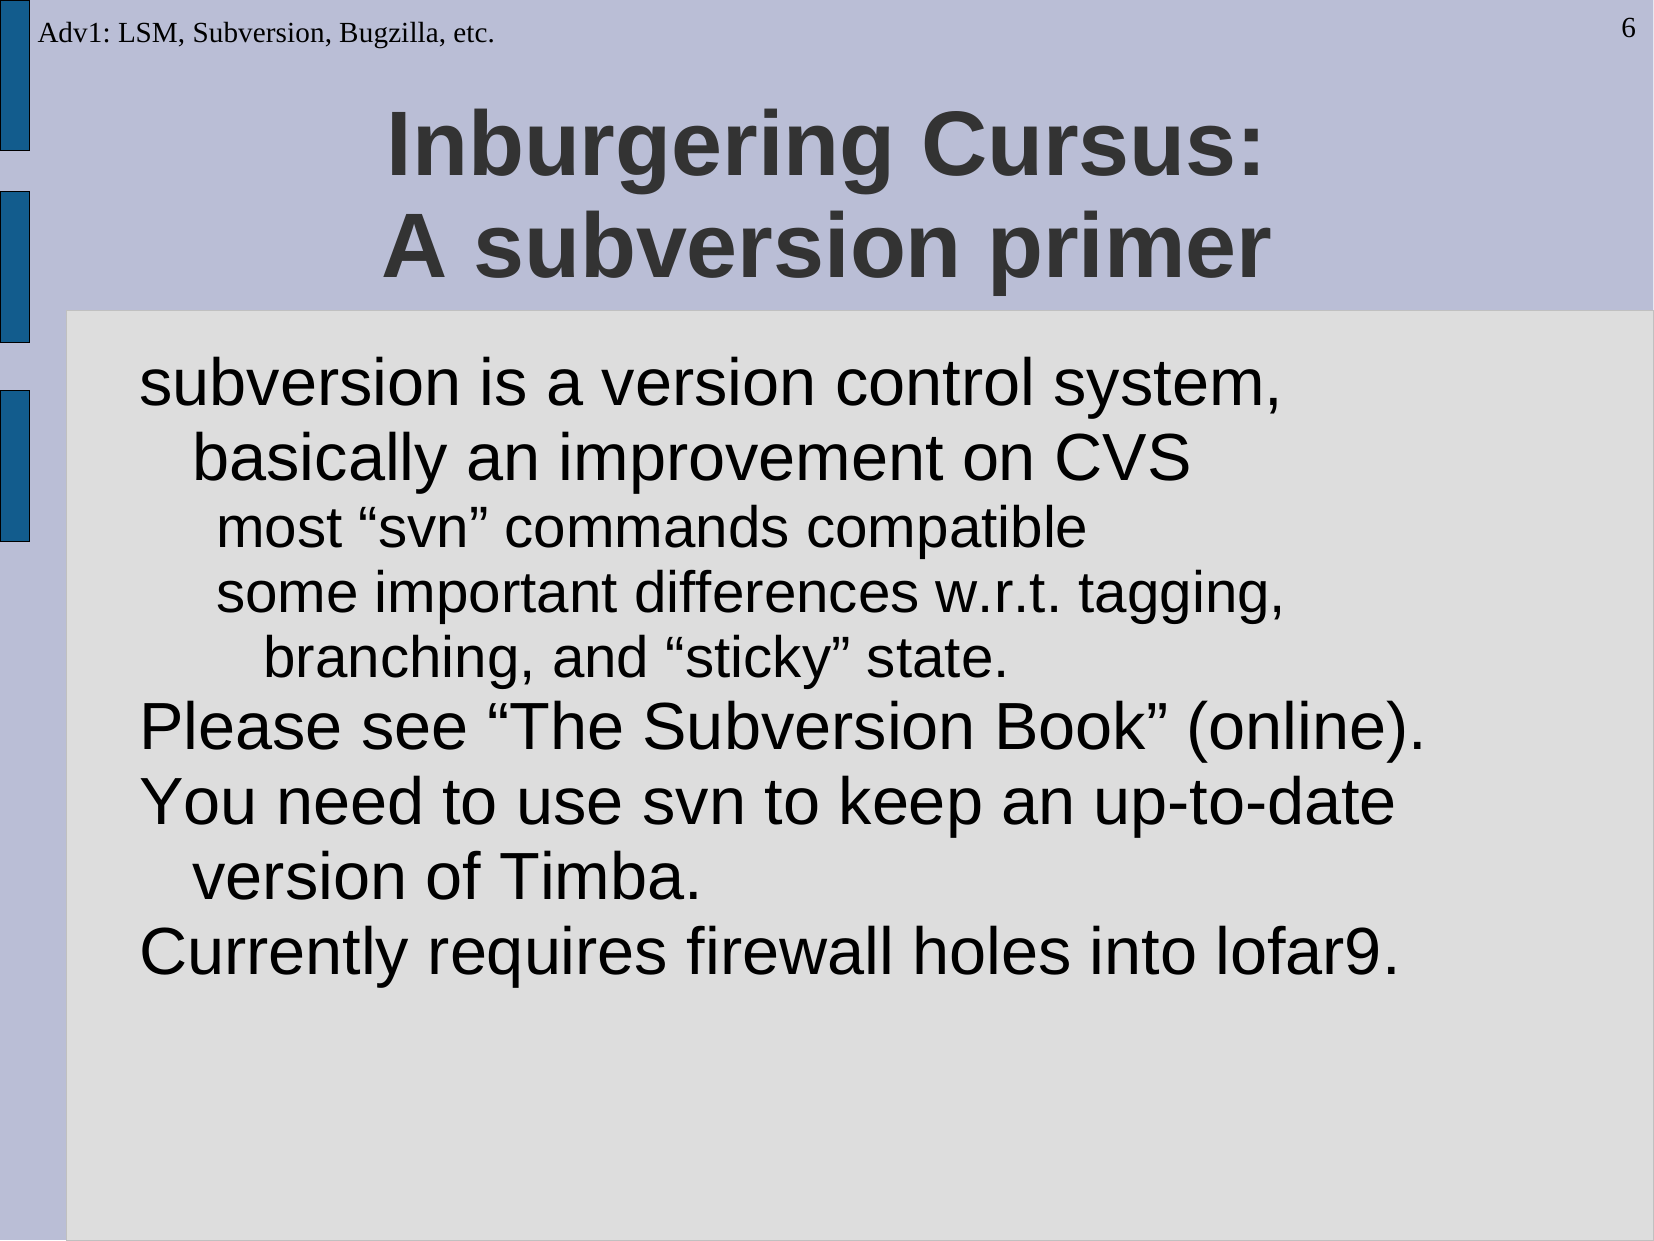

6
# Inburgering Cursus: A subversion primer
subversion is a version control system, basically an improvement on CVS
most “svn” commands compatible
some important differences w.r.t. tagging, branching, and “sticky” state.
Please see “The Subversion Book” (online).
You need to use svn to keep an up-to-date version of Timba.
Currently requires firewall holes into lofar9.